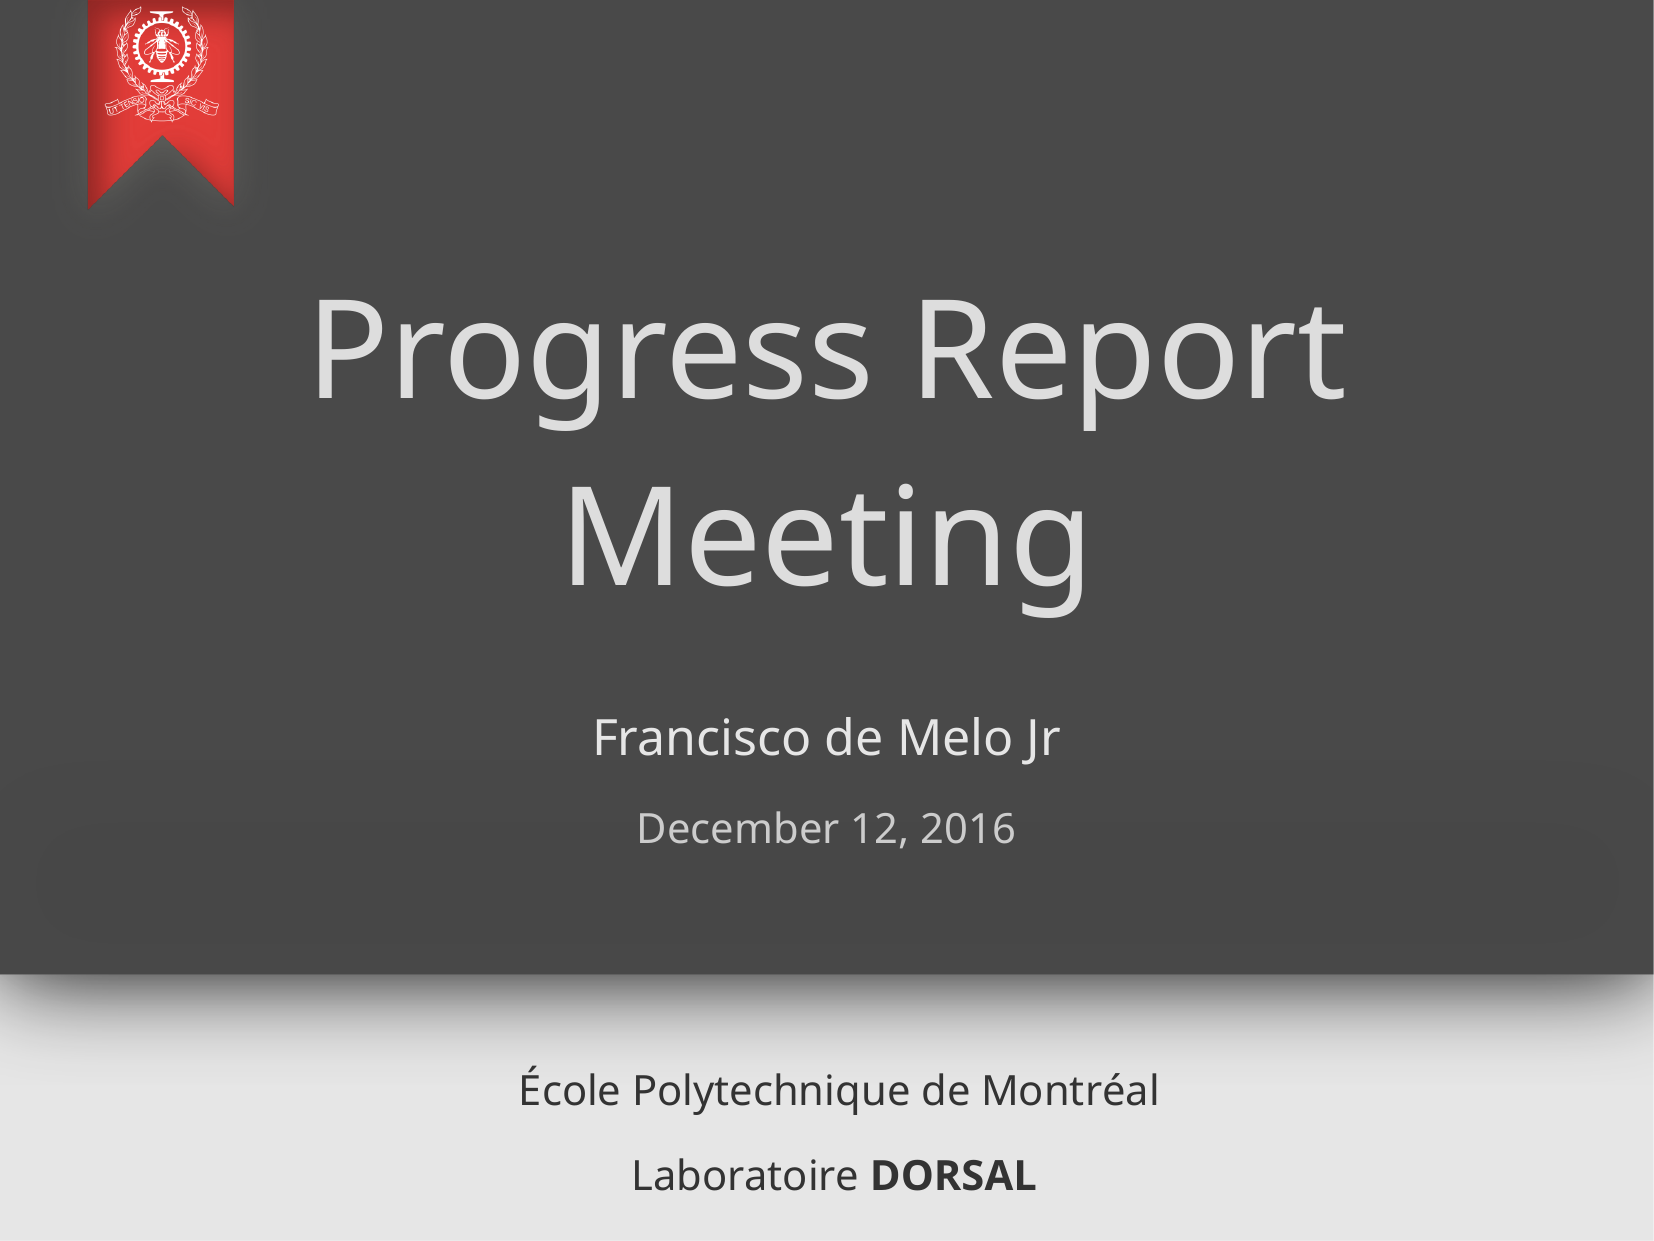

# Progress Report Meeting
Francisco de Melo Jr
December 12, 2016
 École Polytechnique de Montréal
Laboratoire DORSAL